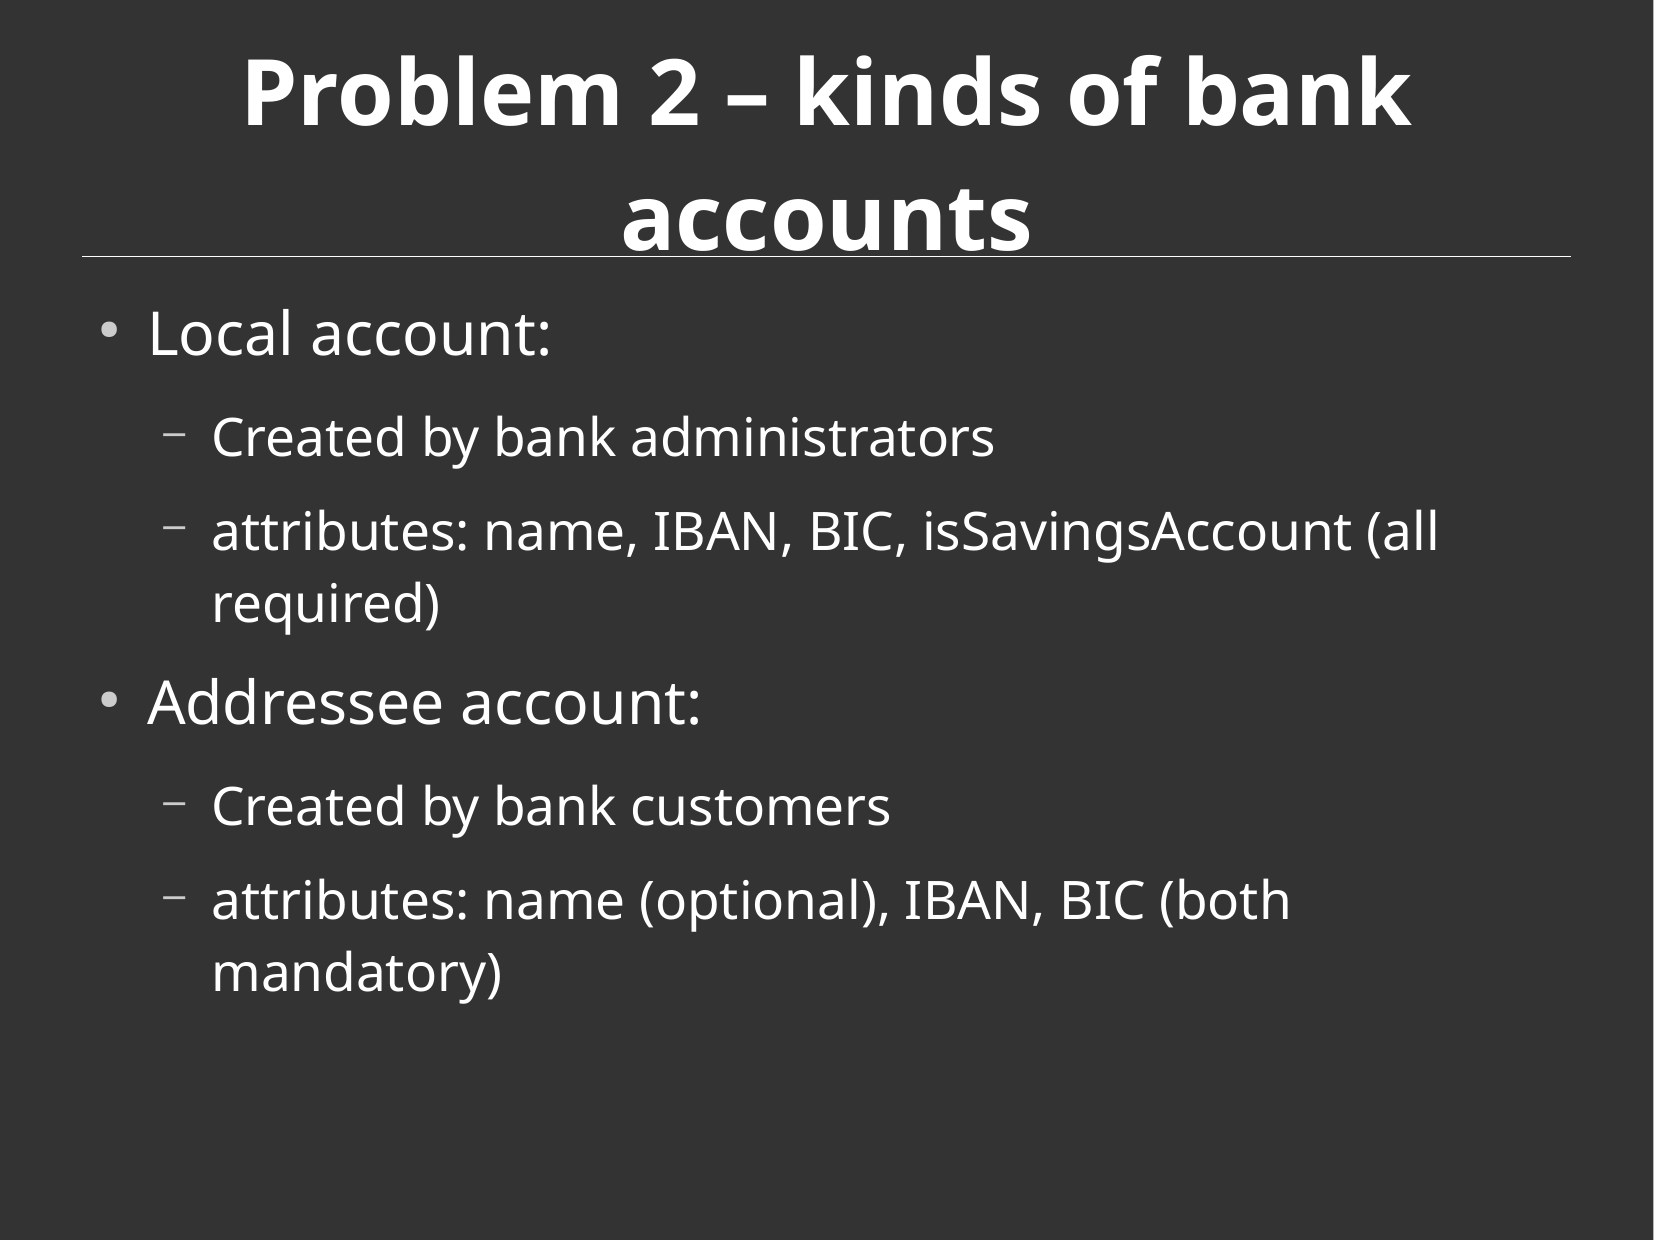

# Problem 2 – kinds of bank accounts
Local account:
Created by bank administrators
attributes: name, IBAN, BIC, isSavingsAccount (all required)
Addressee account:
Created by bank customers
attributes: name (optional), IBAN, BIC (both mandatory)